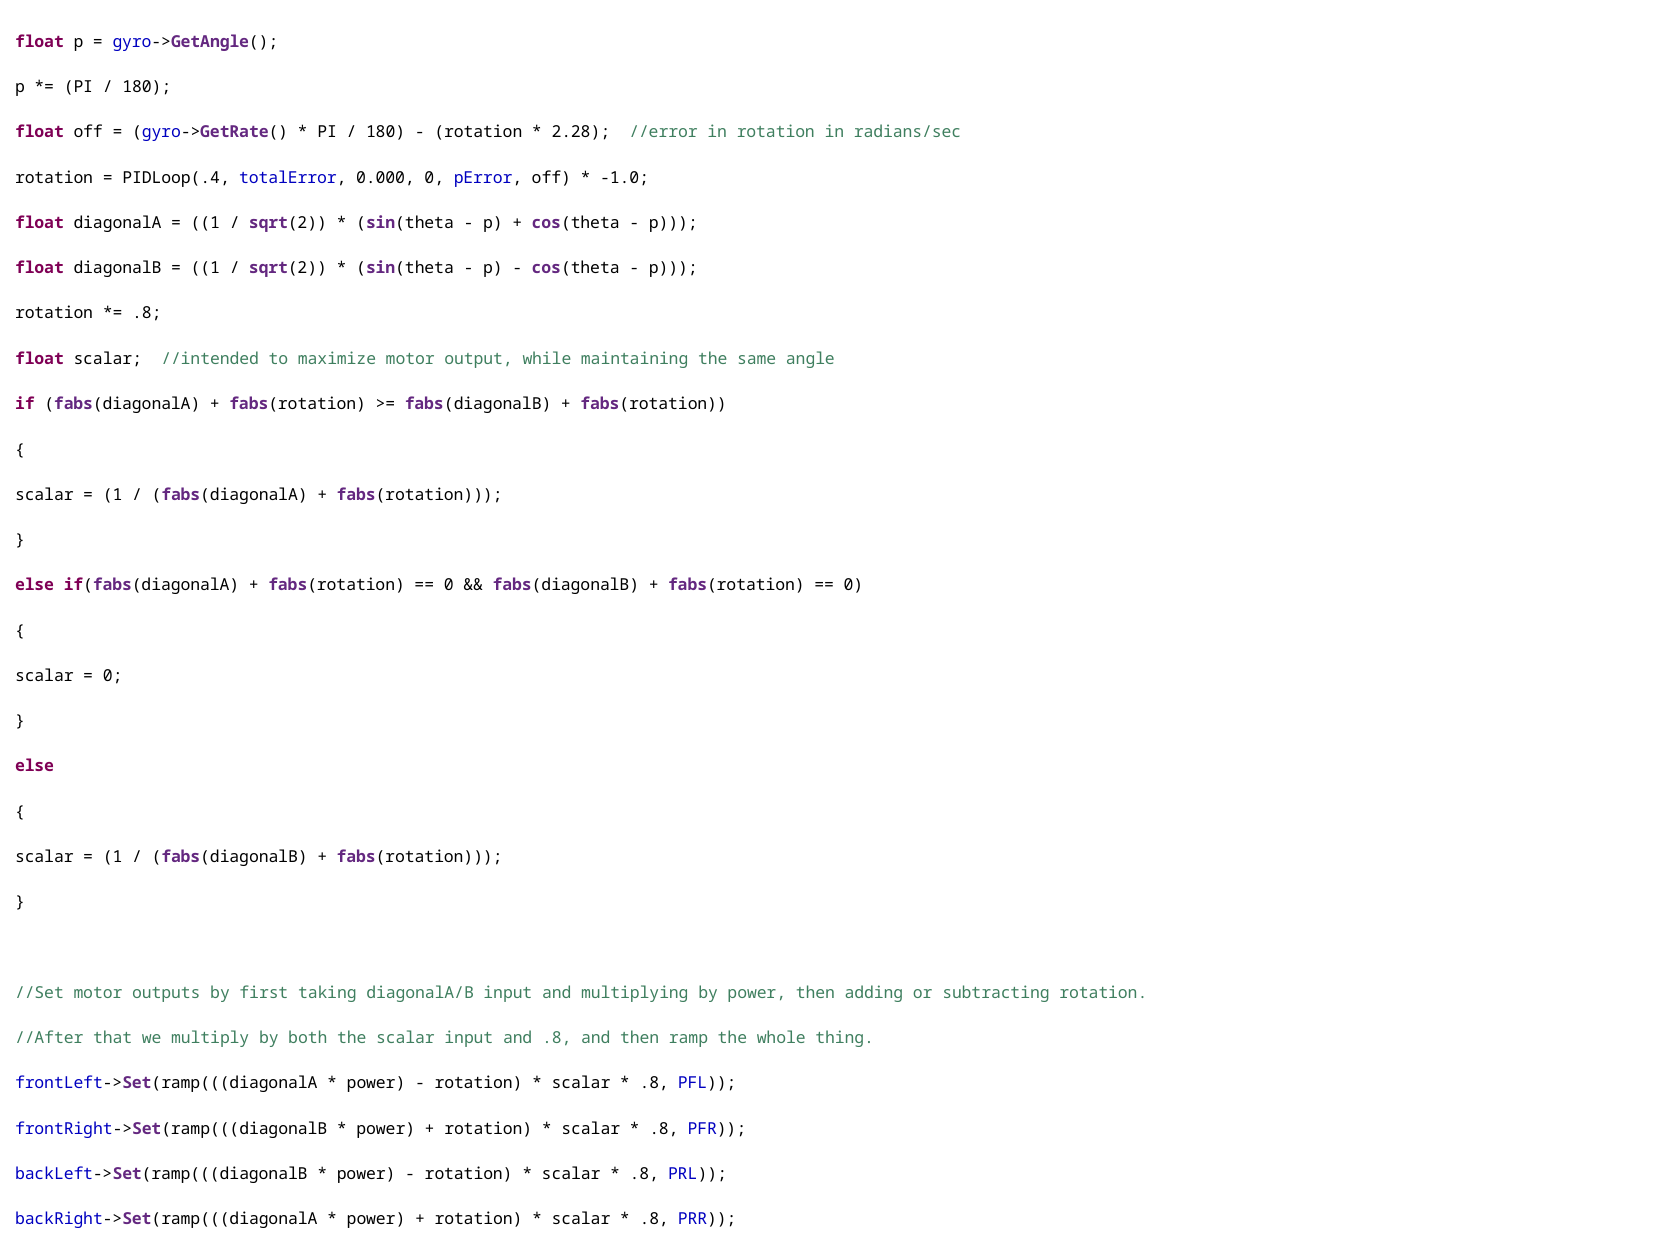

# float p = gyro->GetAngle();
p *= (PI / 180);
float off = (gyro->GetRate() * PI / 180) - (rotation * 2.28); //error in rotation in radians/sec
rotation = PIDLoop(.4, totalError, 0.000, 0, pError, off) * -1.0;
float diagonalA = ((1 / sqrt(2)) * (sin(theta - p) + cos(theta - p)));
float diagonalB = ((1 / sqrt(2)) * (sin(theta - p) - cos(theta - p)));
rotation *= .8;
float scalar; //intended to maximize motor output, while maintaining the same angle
if (fabs(diagonalA) + fabs(rotation) >= fabs(diagonalB) + fabs(rotation))
{
scalar = (1 / (fabs(diagonalA) + fabs(rotation)));
}
else if(fabs(diagonalA) + fabs(rotation) == 0 && fabs(diagonalB) + fabs(rotation) == 0)
{
scalar = 0;
}
else
{
scalar = (1 / (fabs(diagonalB) + fabs(rotation)));
}
//Set motor outputs by first taking diagonalA/B input and multiplying by power, then adding or subtracting rotation.
//After that we multiply by both the scalar input and .8, and then ramp the whole thing.
frontLeft->Set(ramp(((diagonalA * power) - rotation) * scalar * .8, PFL));
frontRight->Set(ramp(((diagonalB * power) + rotation) * scalar * .8, PFR));
backLeft->Set(ramp(((diagonalB * power) - rotation) * scalar * .8, PRL));
backRight->Set(ramp(((diagonalA * power) + rotation) * scalar * .8, PRR));